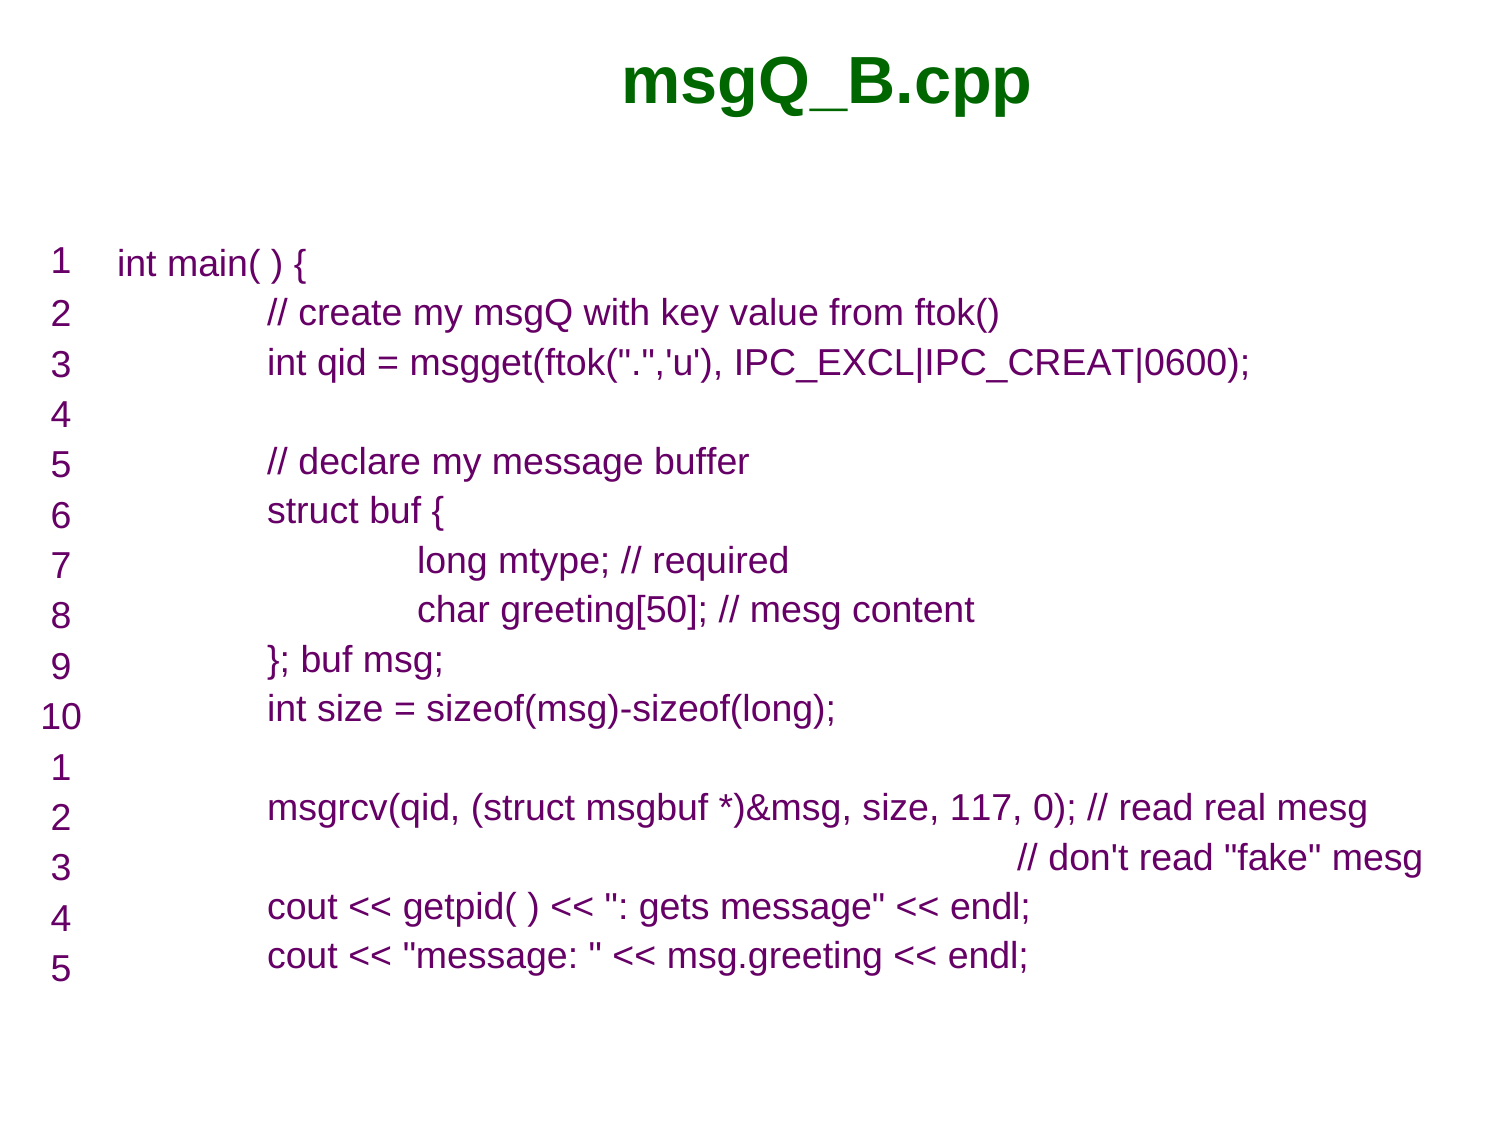

# msgQ_B.cpp
int main( ) {
	// create my msgQ with key value from ftok()
	int qid = msgget(ftok(".",'u'), IPC_EXCL|IPC_CREAT|0600);
	// declare my message buffer
	struct buf {
		long mtype; // required
		char greeting[50]; // mesg content
	}; buf msg;
	int size = sizeof(msg)-sizeof(long);
	msgrcv(qid, (struct msgbuf *)&msg, size, 117, 0); // read real mesg
						// don't read "fake" mesg
	cout << getpid( ) << ": gets message" << endl;
	cout << "message: " << msg.greeting << endl;
1
2
3
4
5
6
7
8
9
10
1
2
3
4
5